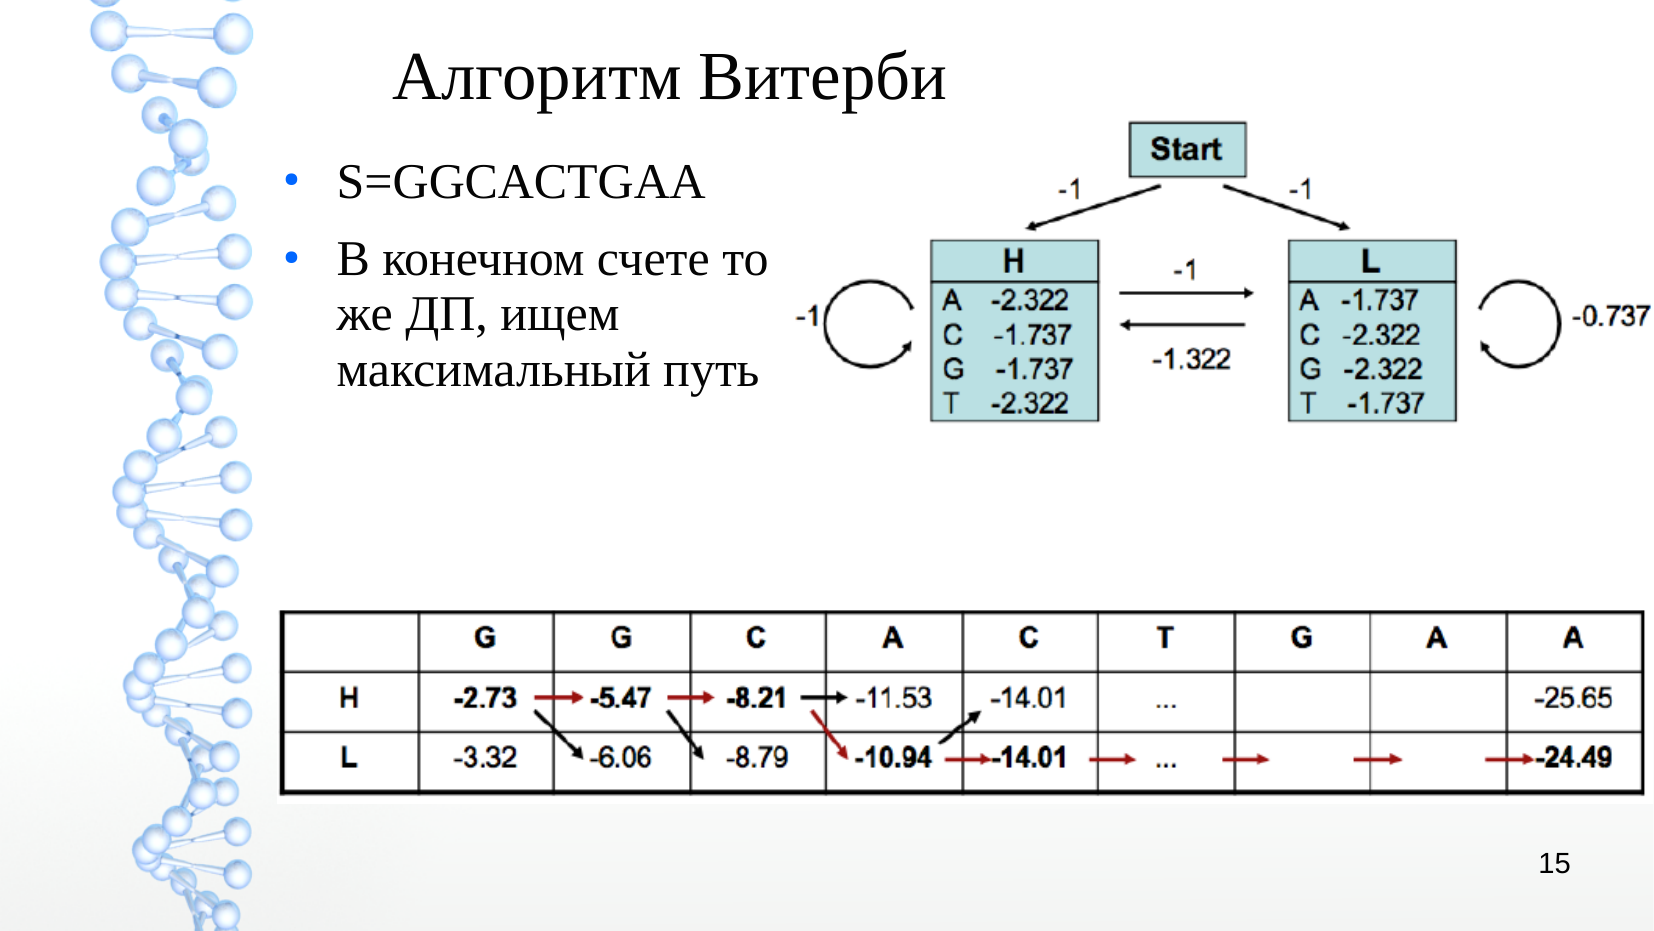

# Алгоритм Витерби
S=GGCACTGAA
В конечном счете то же ДП, ищем максимальный путь
15